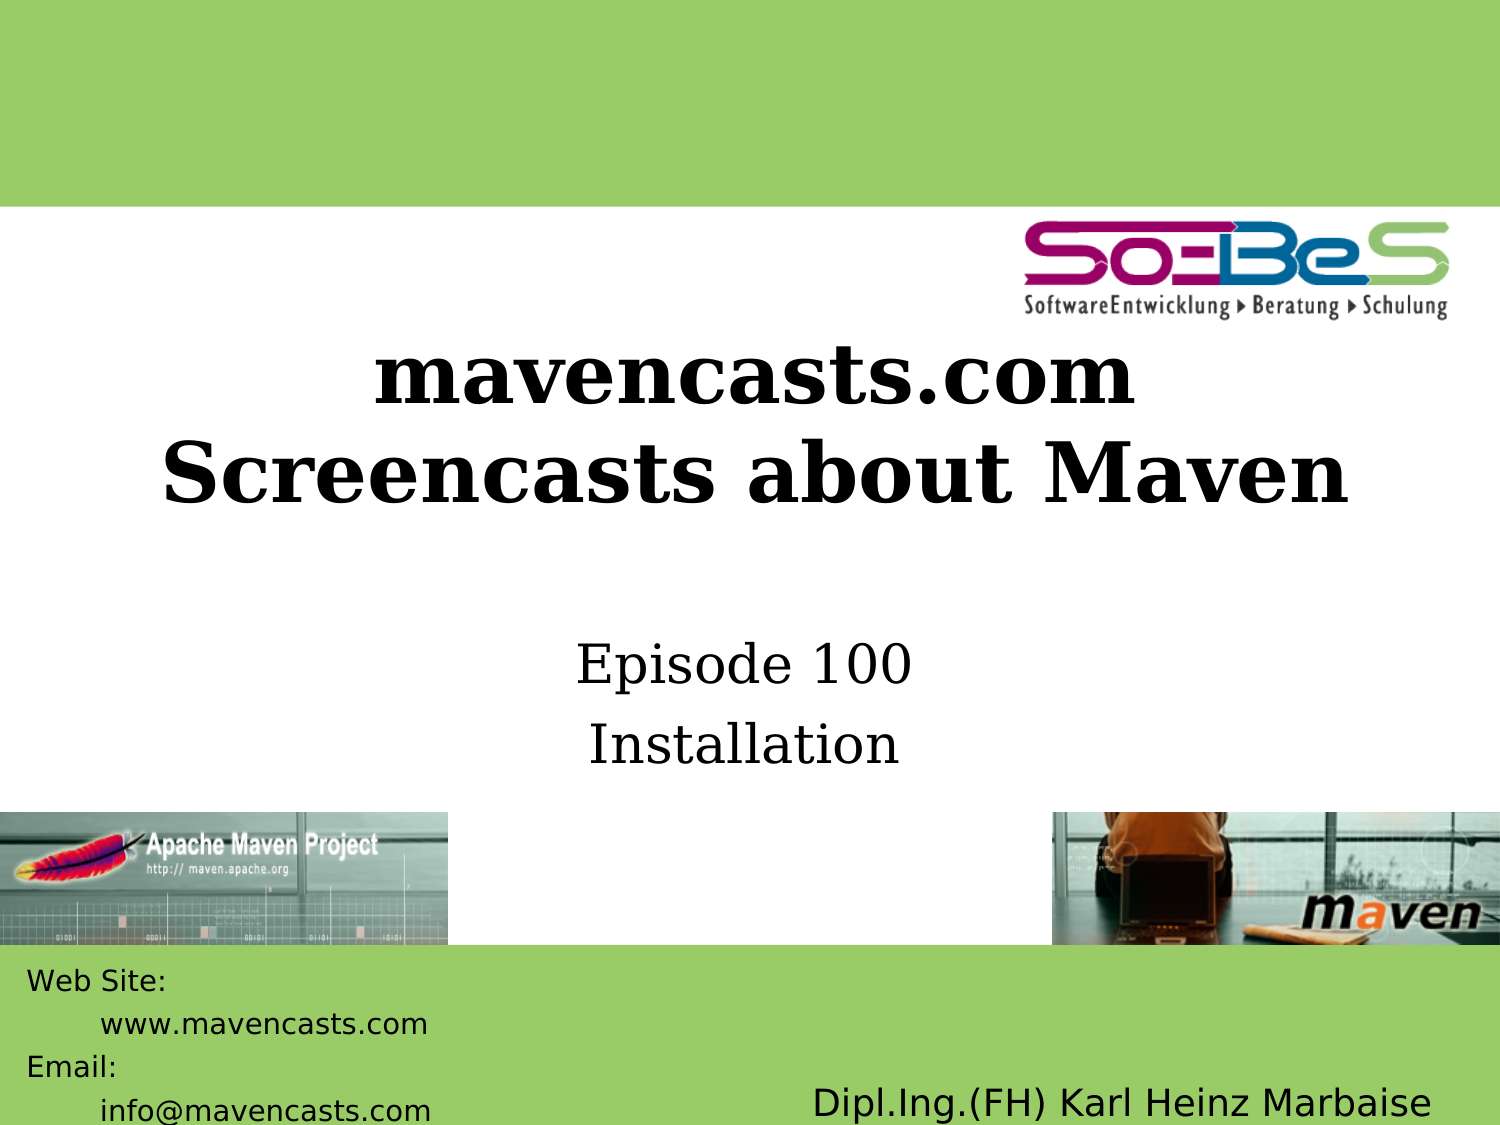

# mavencasts.com Screencasts about Maven
Episode 100
Installation